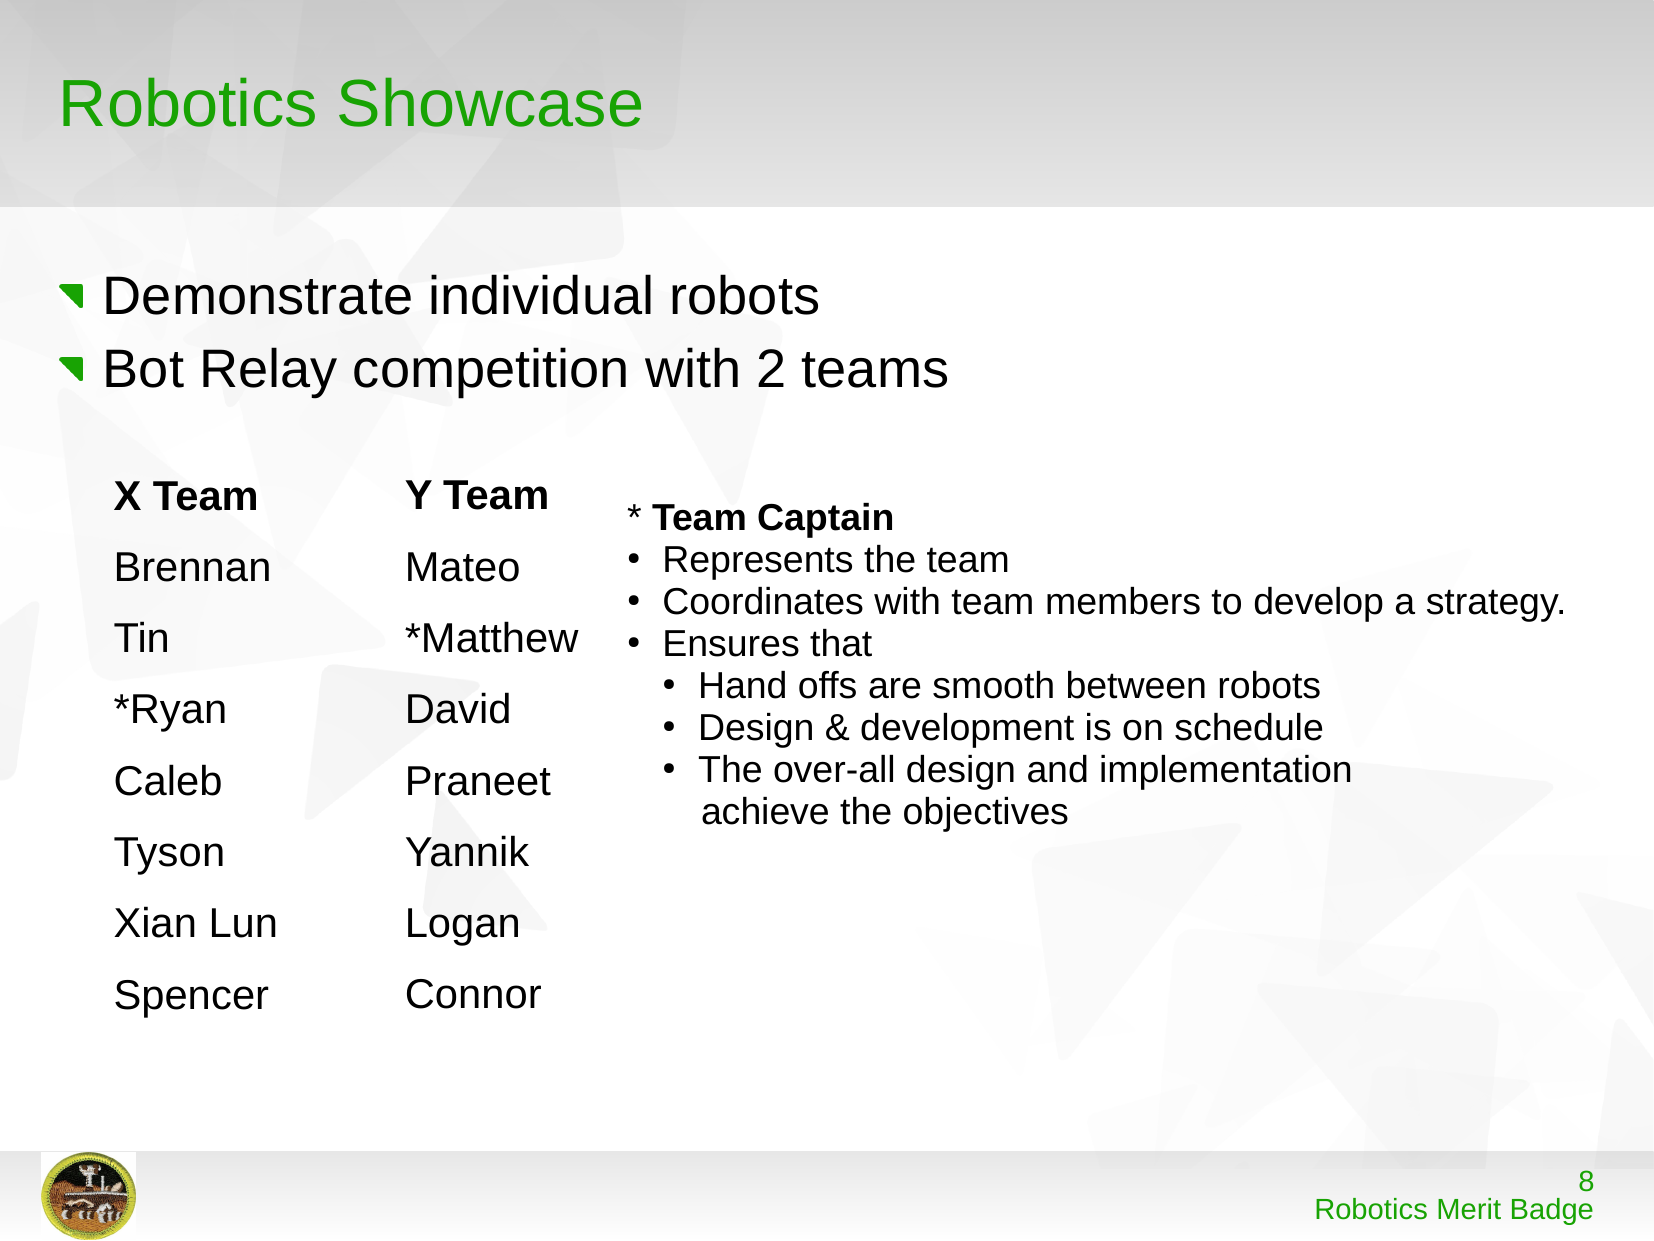

# Robotics Showcase
Demonstrate individual robots
Bot Relay competition with 2 teams
Y Team
Mateo
*Matthew
David
Praneet
Yannik
Logan
Connor
X Team
Brennan
Tin
*Ryan
Caleb
Tyson
Xian Lun
Spencer
* Team Captain
Represents the team
Coordinates with team members to develop a strategy.
Ensures that
Hand offs are smooth between robots
Design & development is on schedule
The over-all design and implementation
 	achieve the objectives
8
Robotics Merit Badge